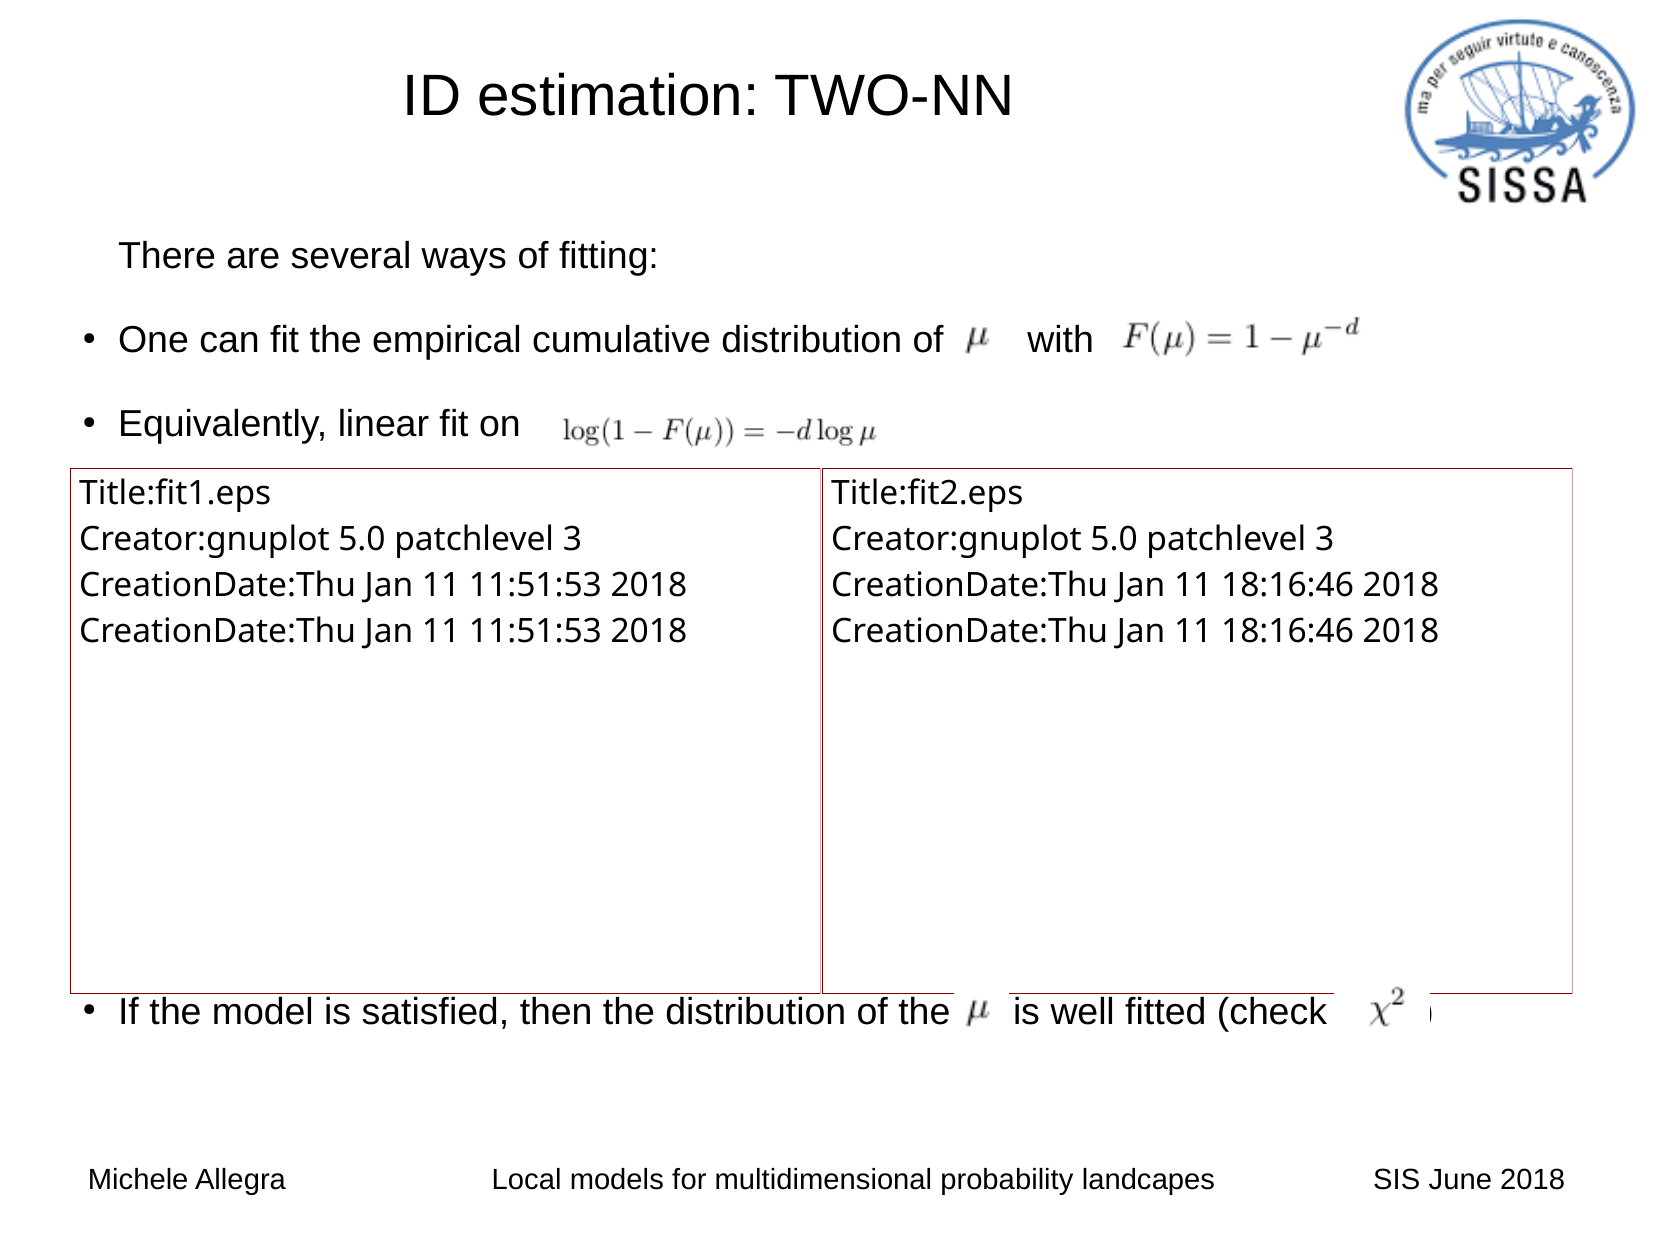

# ID estimation: TWO-NN
There are several ways of fitting:
One can fit the empirical cumulative distribution of with
Equivalently, linear fit on
If the model is satisfied, then the distribution of the is well fitted (check )
Michele Allegra Local models for multidimensional probability landcapes SIS June 2018